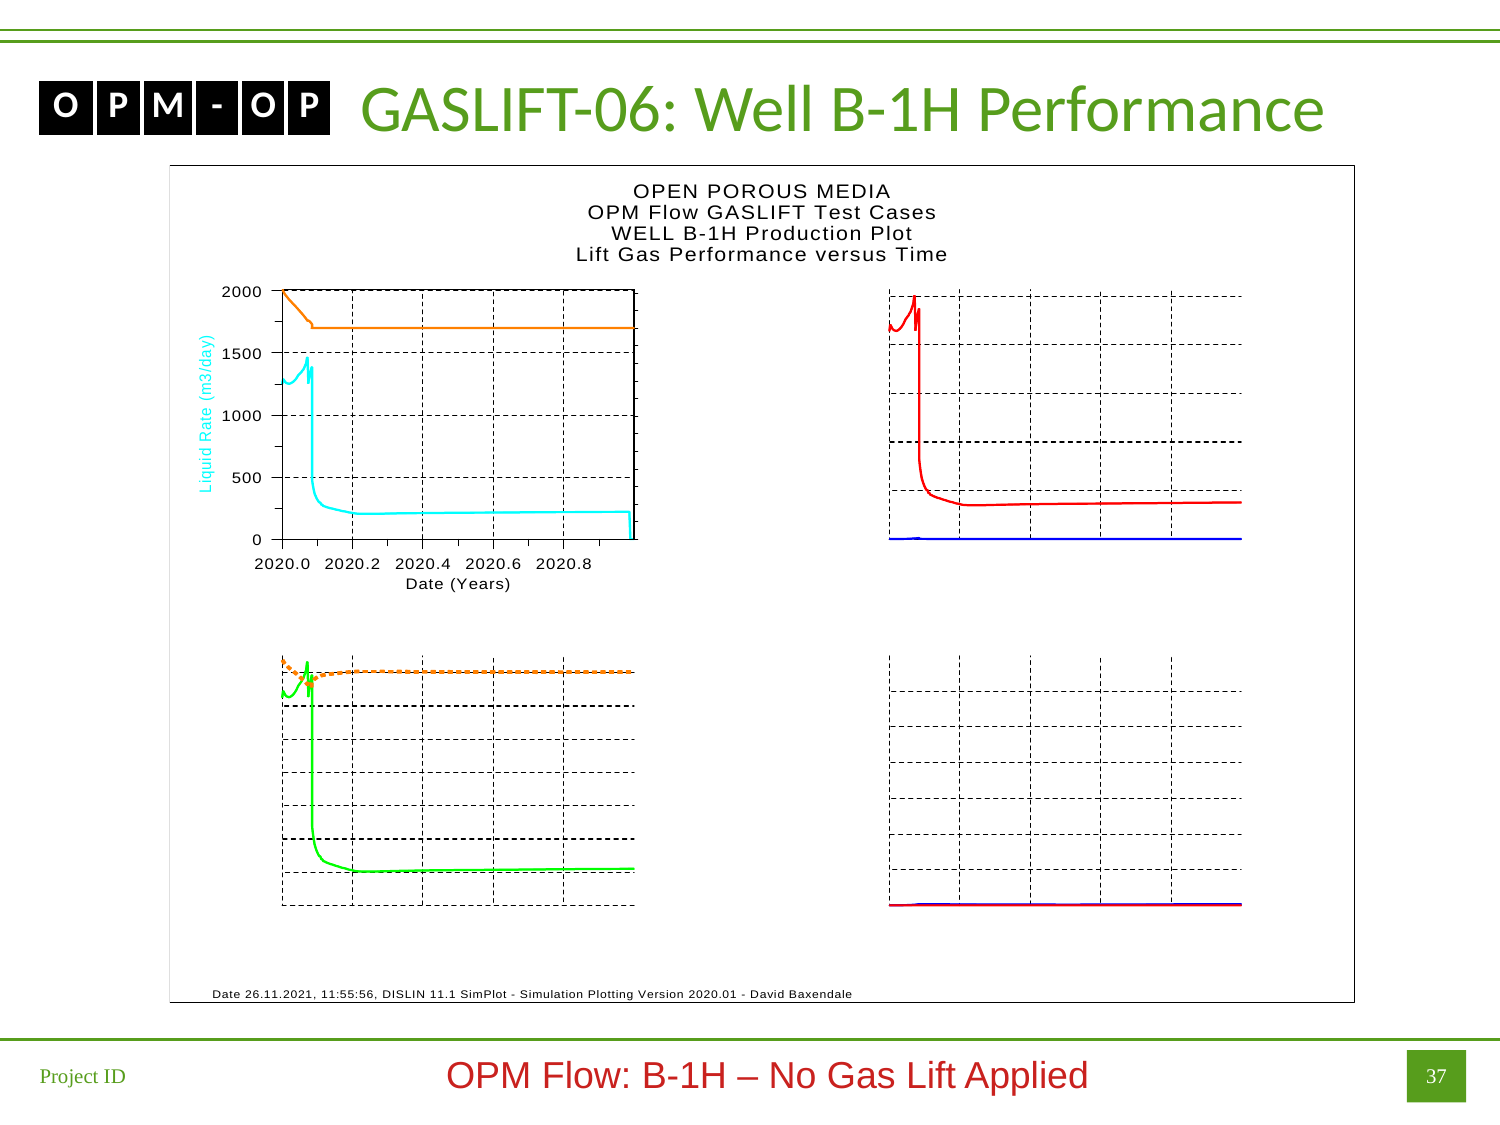

# GASLIFT-06: Well B-1H Performance
OPM Flow: B-1H – No Gas Lift Applied
Project ID
37